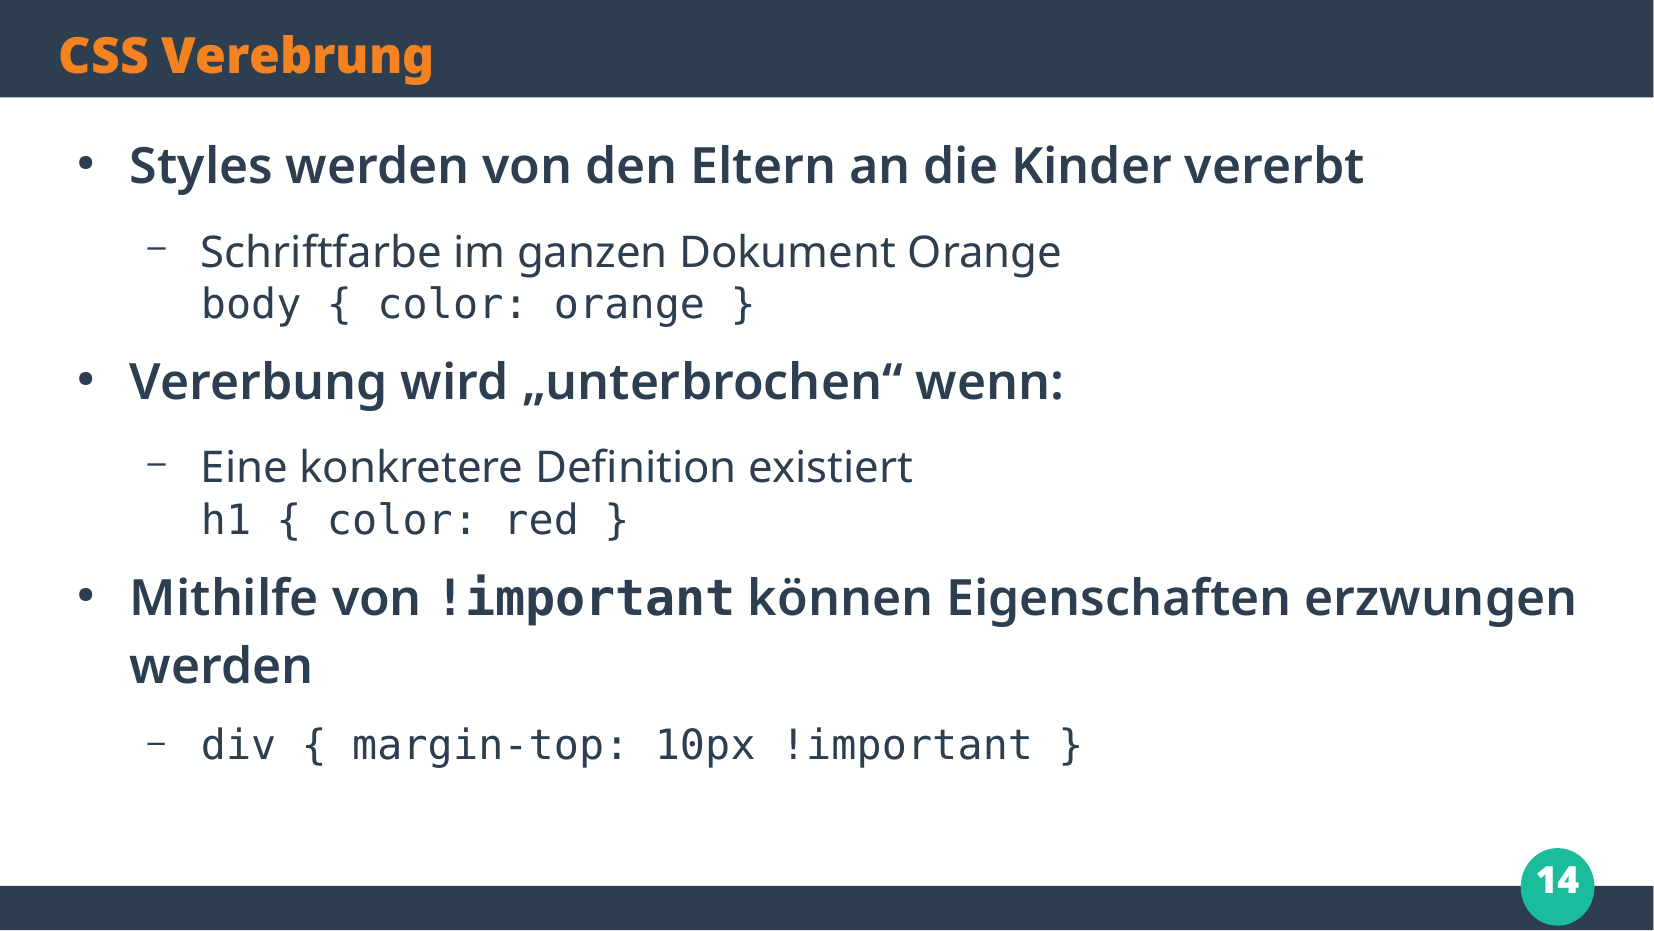

# CSS Verebrung
Styles werden von den Eltern an die Kinder vererbt
Schriftfarbe im ganzen Dokument Orange
body { color: orange }
Vererbung wird „unterbrochen“ wenn:
Eine konkretere Definition existiert
h1 { color: red }
Mithilfe von !important können Eigenschaften erzwungen werden
div { margin-top: 10px !important }
14